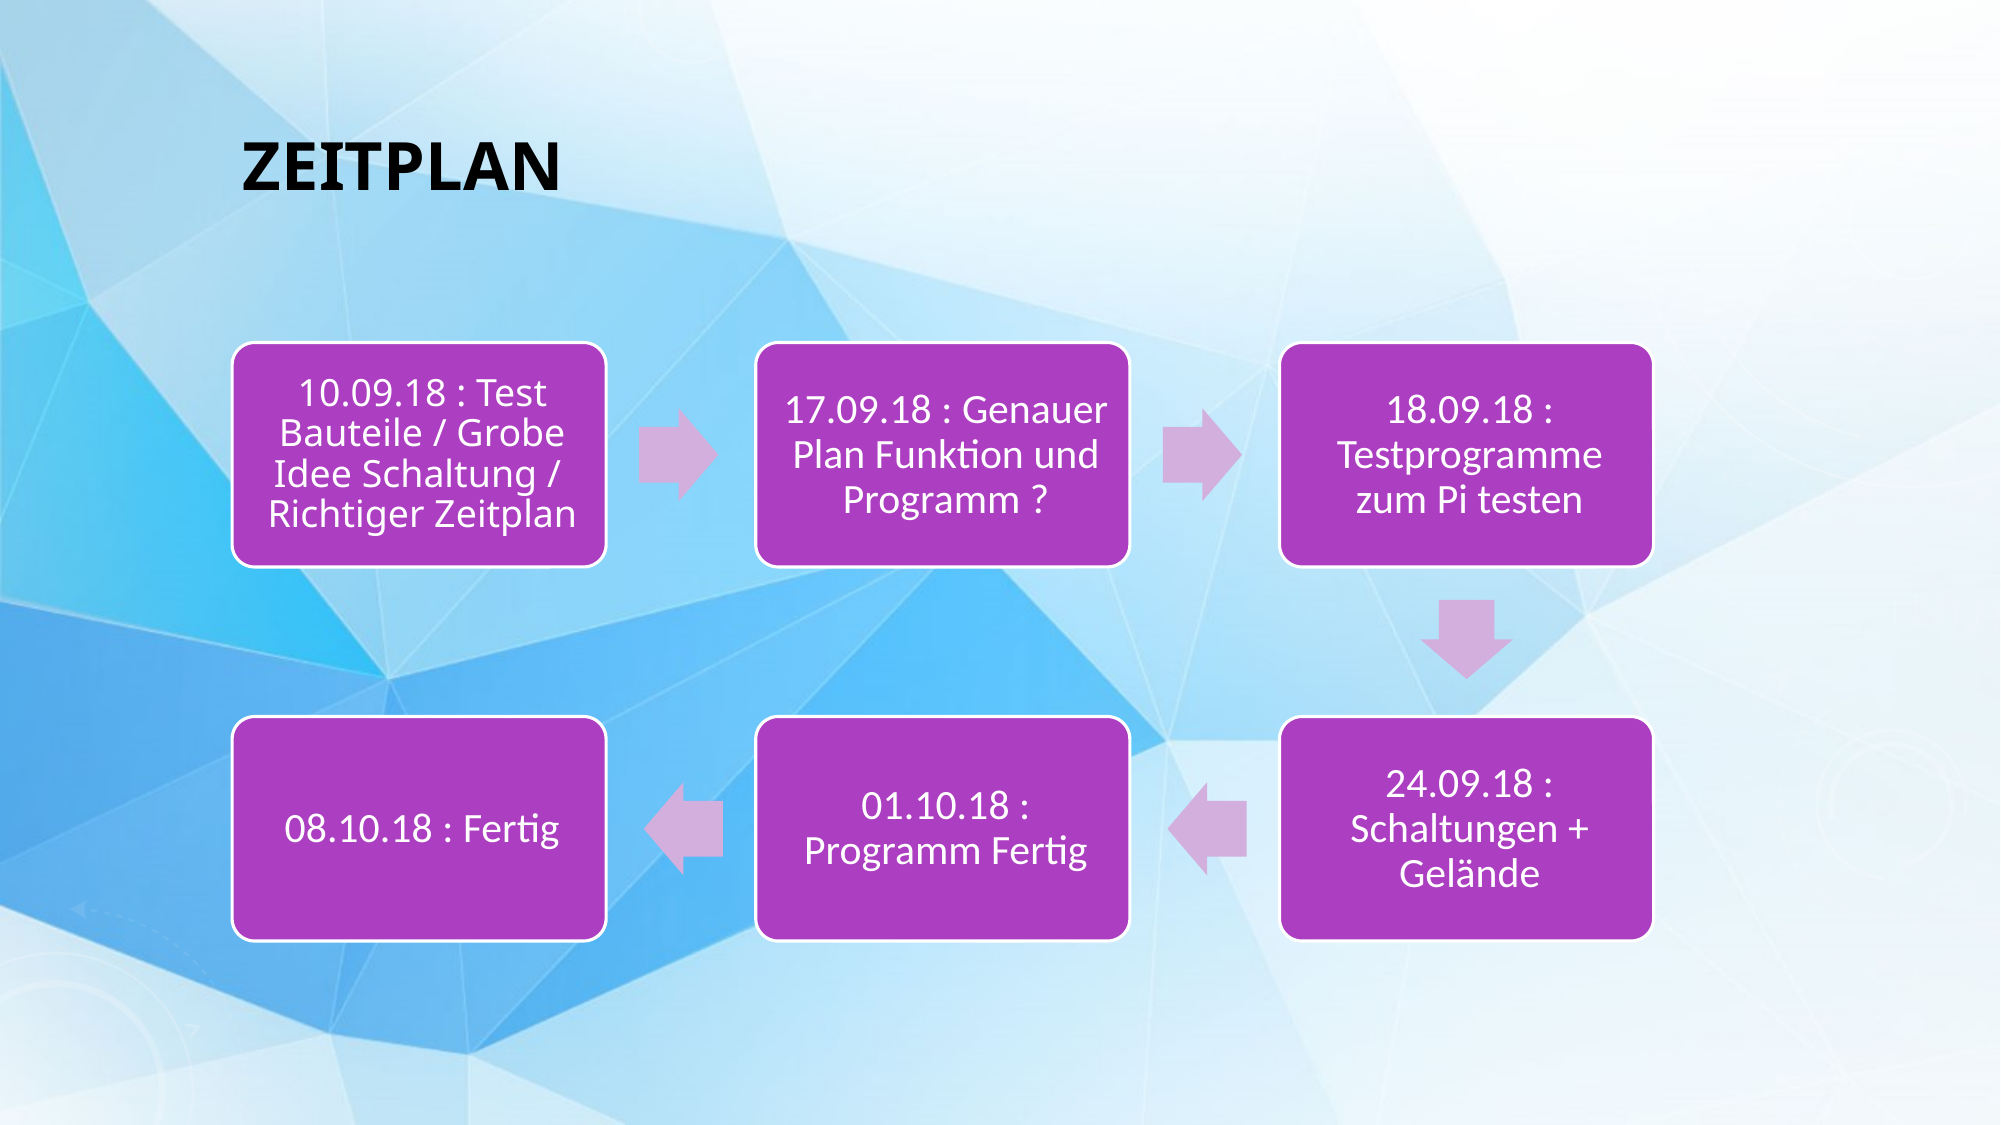

# Zeitplan
10.09.18 : Test Bauteile / Grobe Idee Schaltung /  Richtiger Zeitplan
17.09.18 : Genauer Plan Funktion und Programm ?
18.09.18 : Testprogramme zum Pi testen
08.10.18 : Fertig
01.10.18 : Programm Fertig
24.09.18 : Schaltungen + Gelände